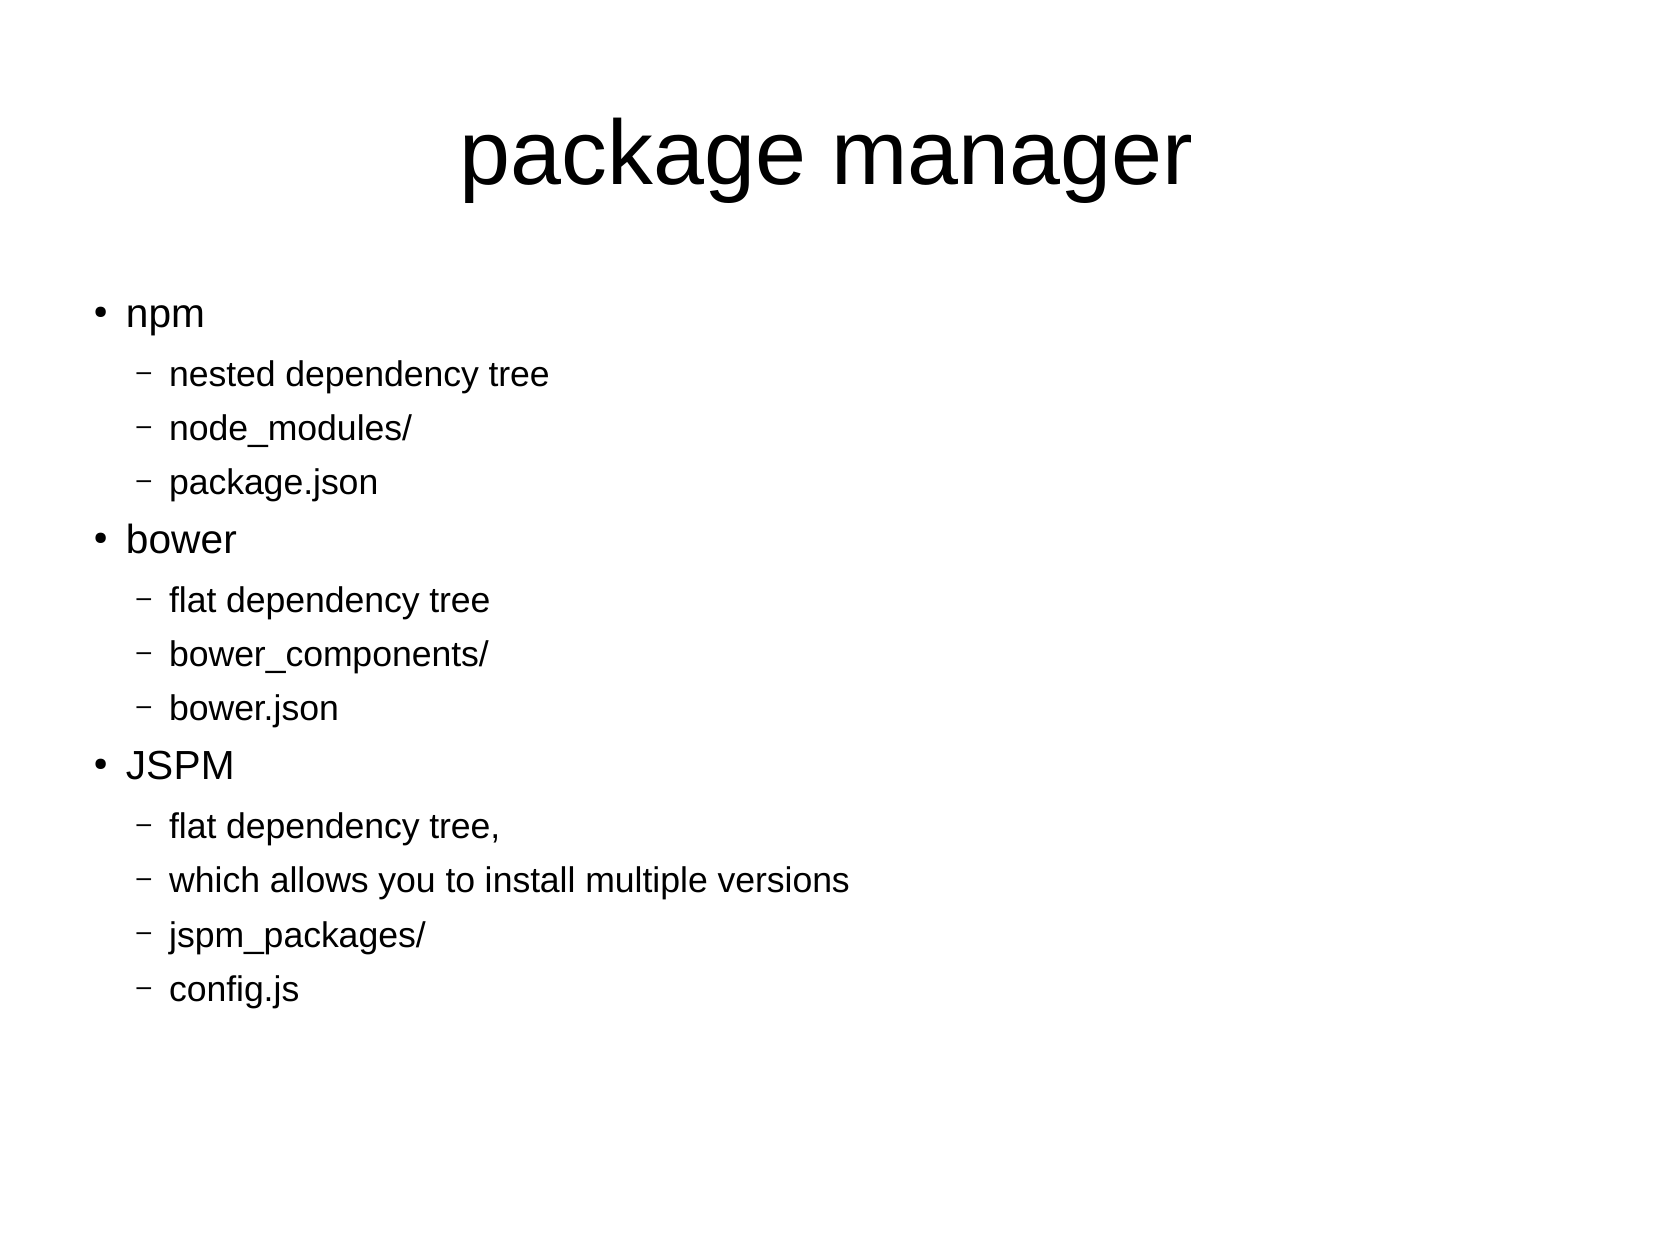

# package manager
npm
nested dependency tree
node_modules/
package.json
bower
flat dependency tree
bower_components/
bower.json
JSPM
flat dependency tree,
which allows you to install multiple versions
jspm_packages/
config.js